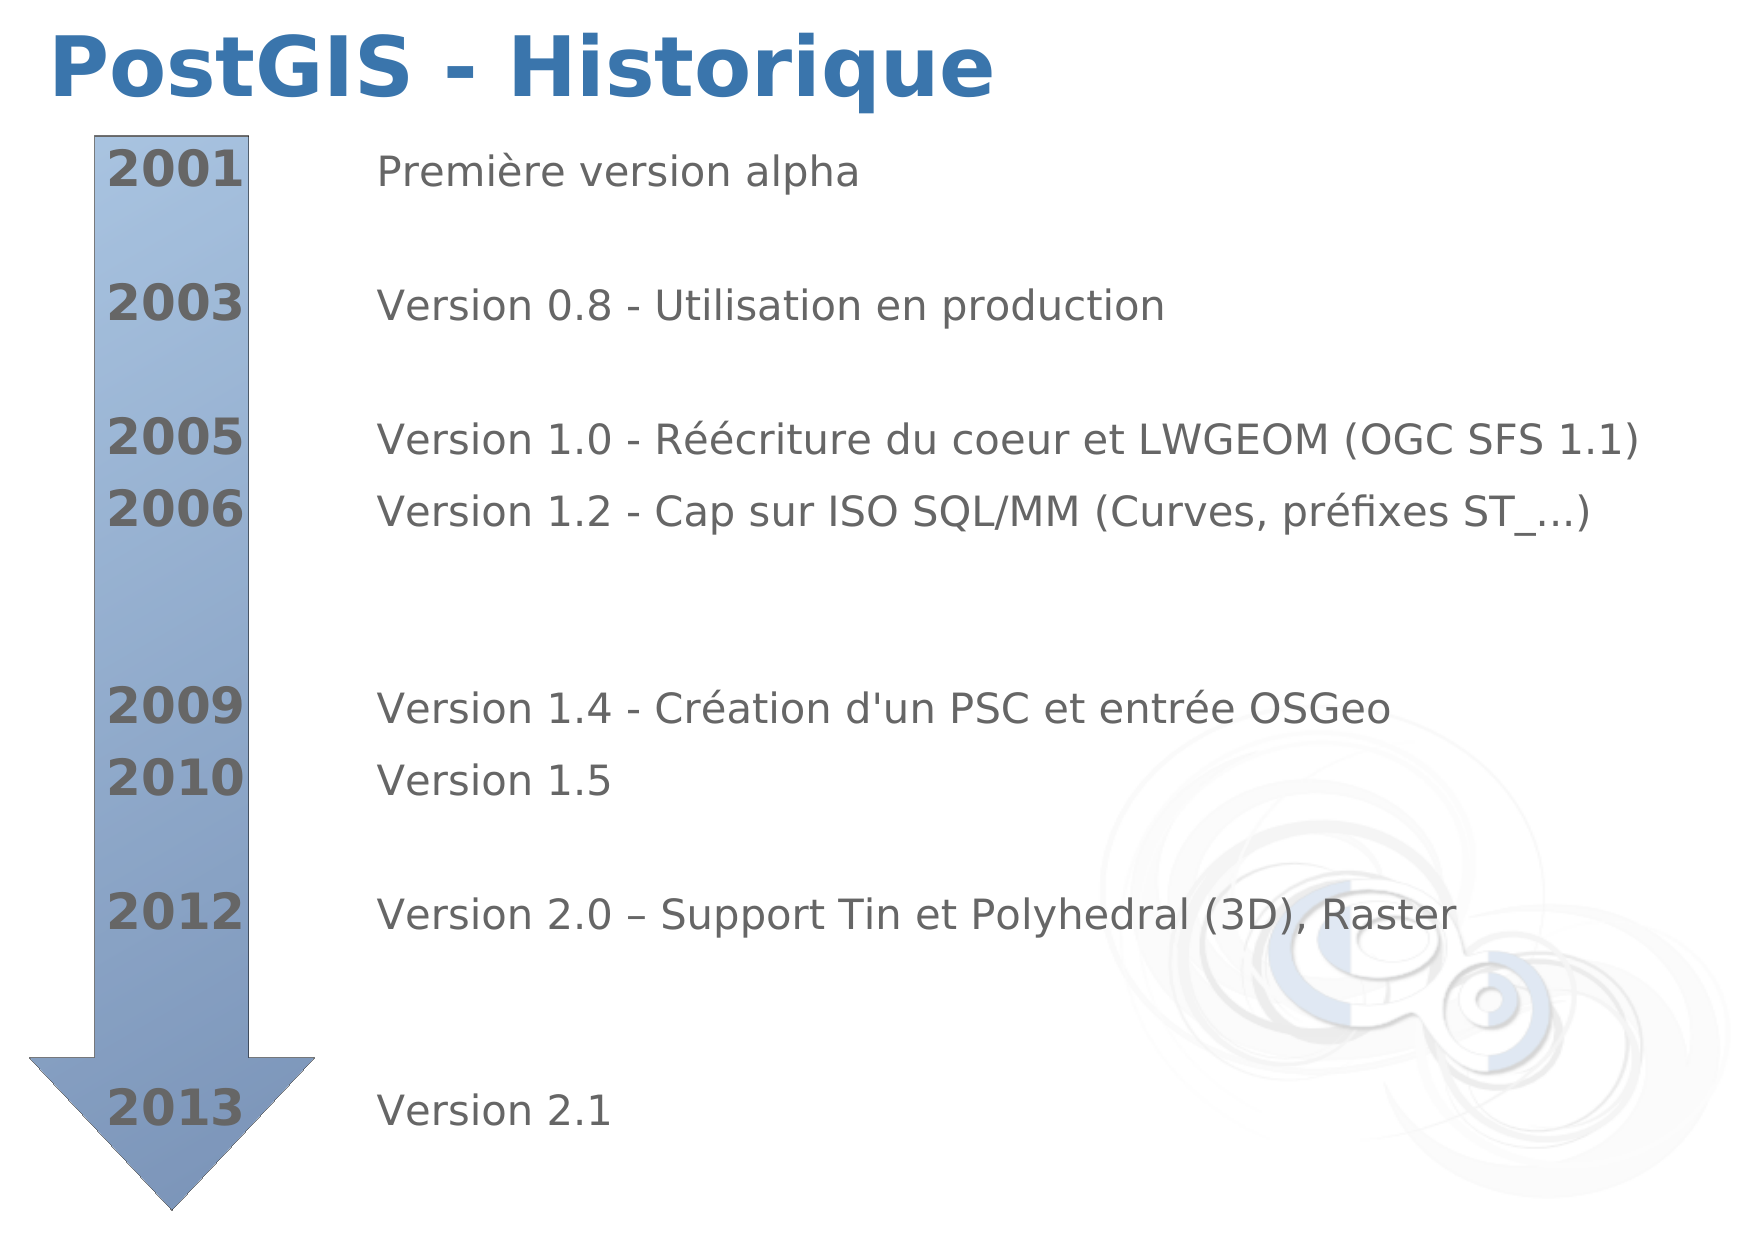

# PostGIS - Historique
2001 	Première version alpha
2003	Version 0.8 - Utilisation en production
2005	Version 1.0 - Réécriture du coeur et LWGEOM (OGC SFS 1.1)
2006	Version 1.2 - Cap sur ISO SQL/MM (Curves, préfixes ST_...)
2009	Version 1.4 - Création d'un PSC et entrée OSGeo
2010	Version 1.5
2012	Version 2.0 – Support Tin et Polyhedral (3D), Raster
2013	Version 2.1